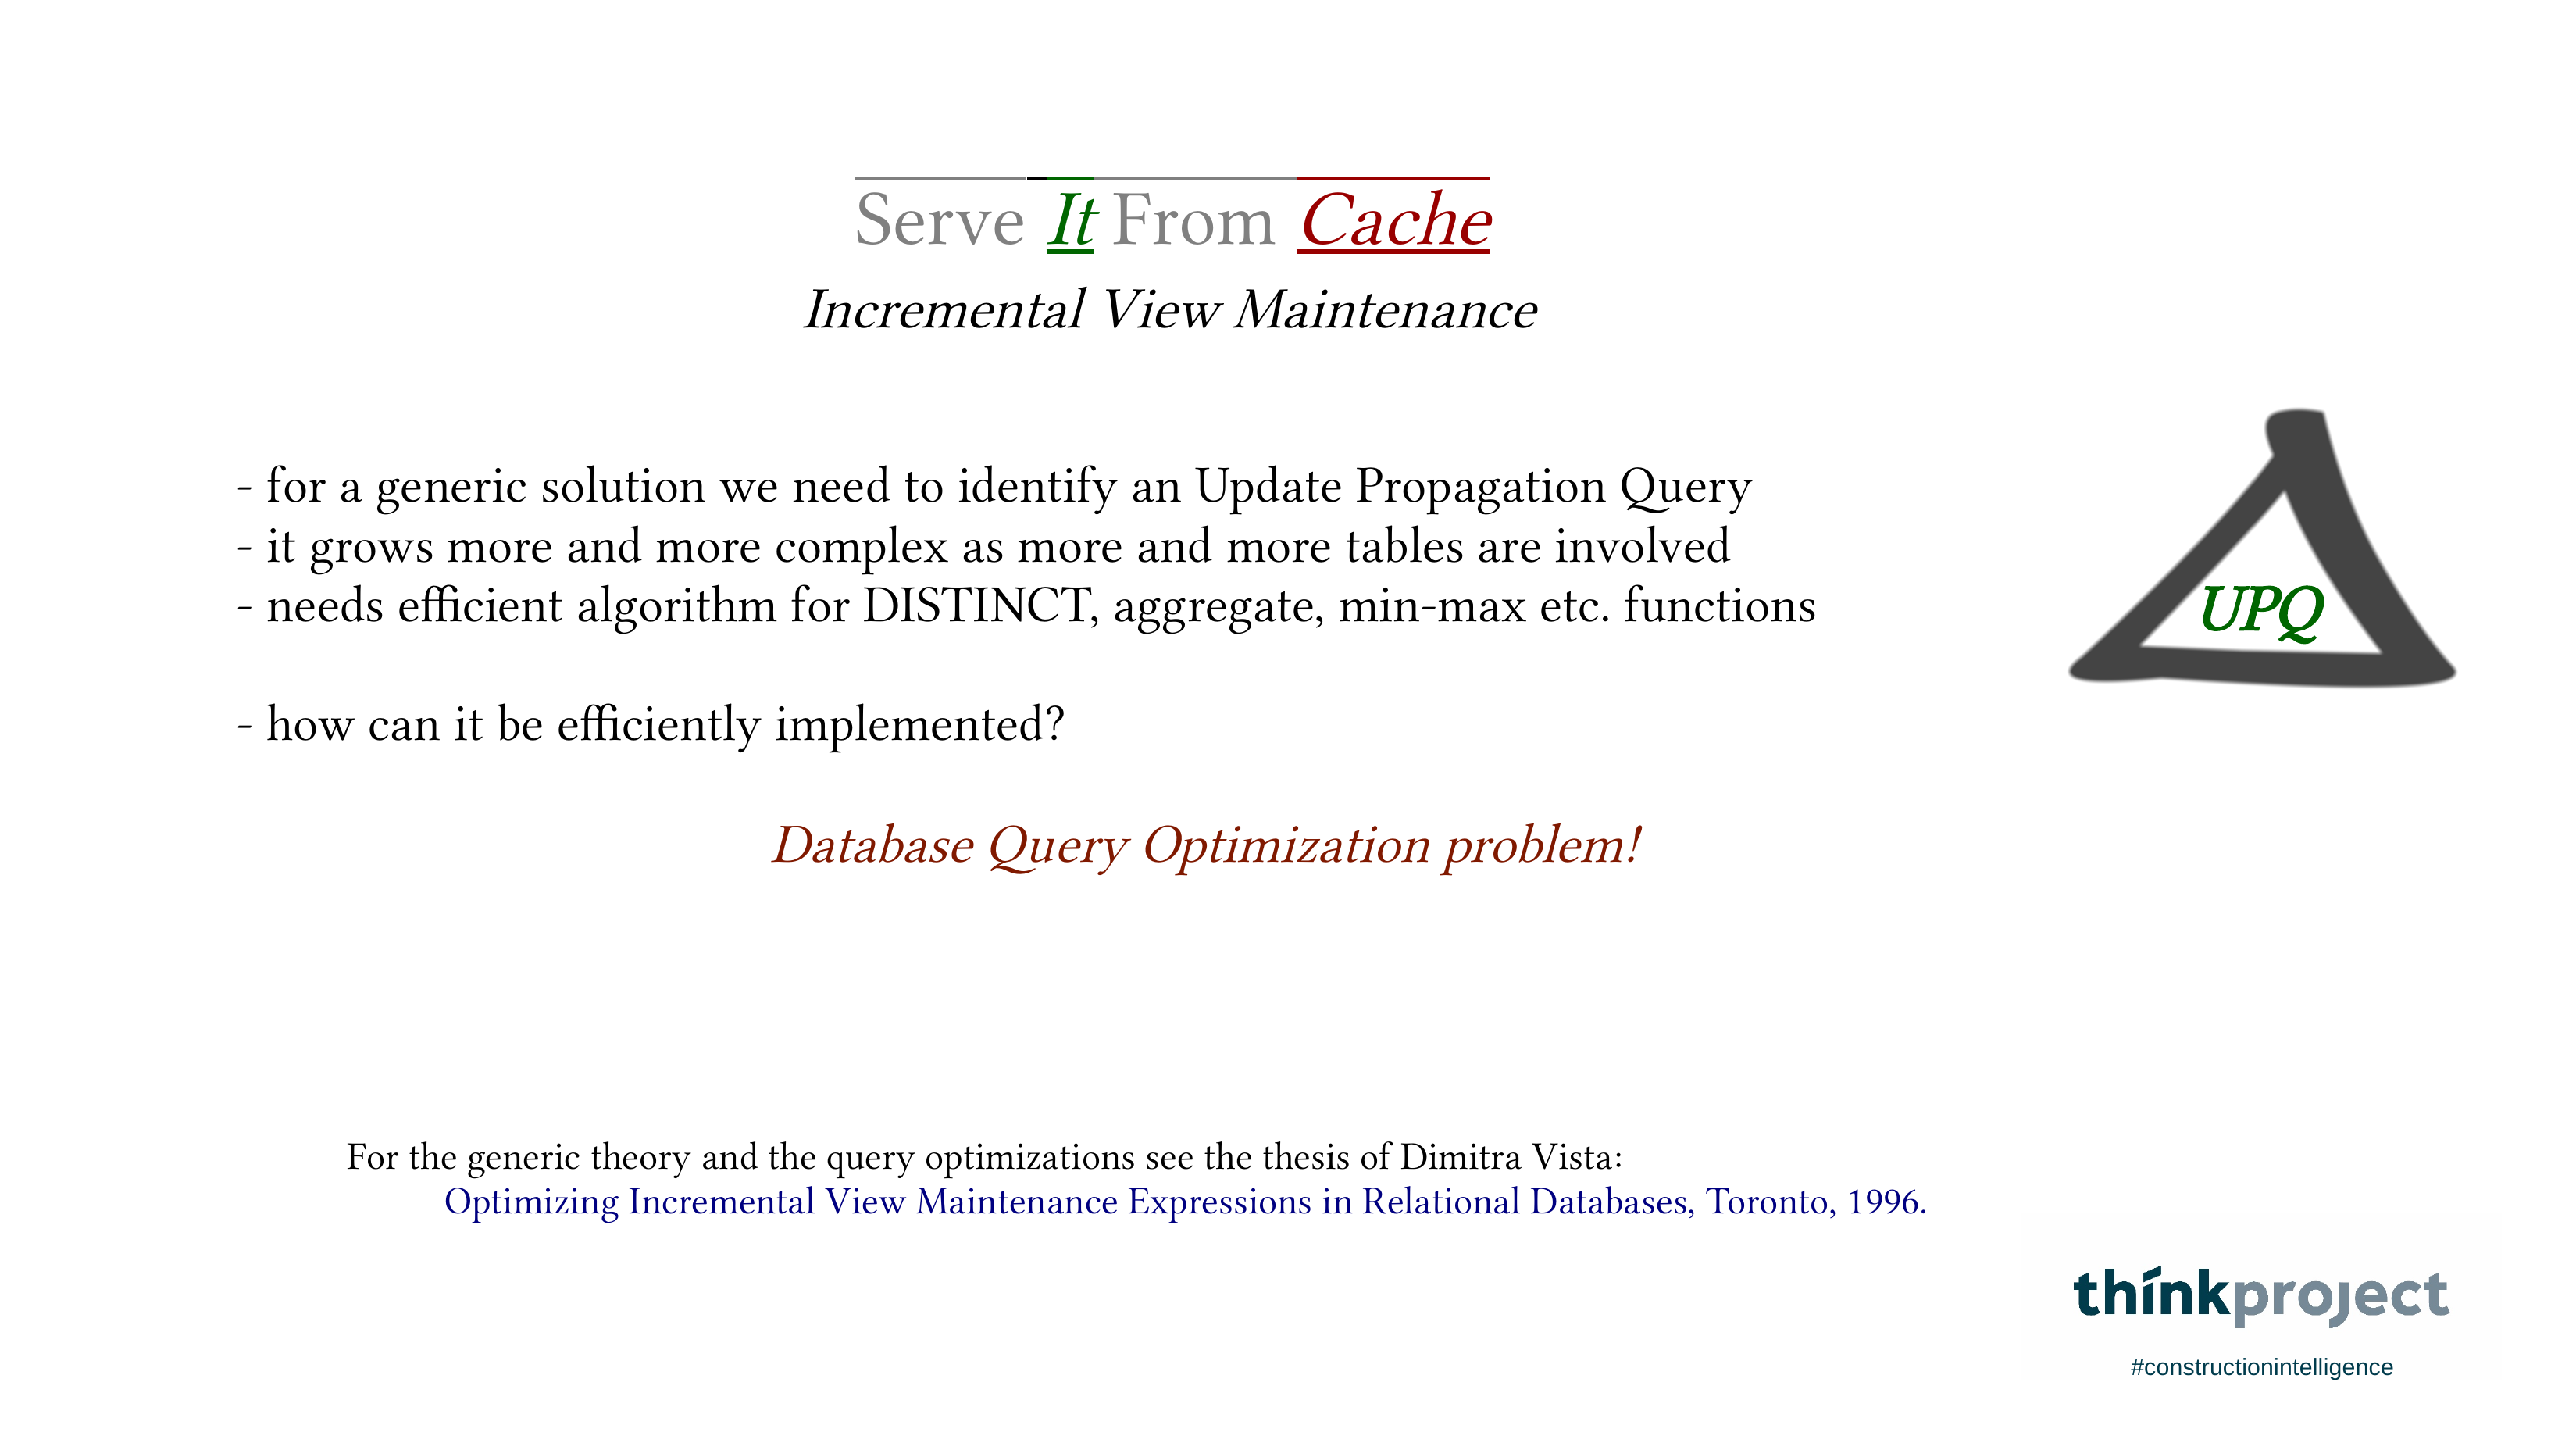

Serve It From Cache
Incremental View Maintenance
- for a generic solution we need to identify an Update Propagation Query
- it grows more and more complex as more and more tables are involved
- needs efficient algorithm for DISTINCT, aggregate, min-max etc. functions
- how can it be efficiently implemented?
 								 Database Query Optimization problem!
UPQ
For the generic theory and the query optimizations see the thesis of Dimitra Vista:
 Optimizing Incremental View Maintenance Expressions in Relational Databases, Toronto, 1996.